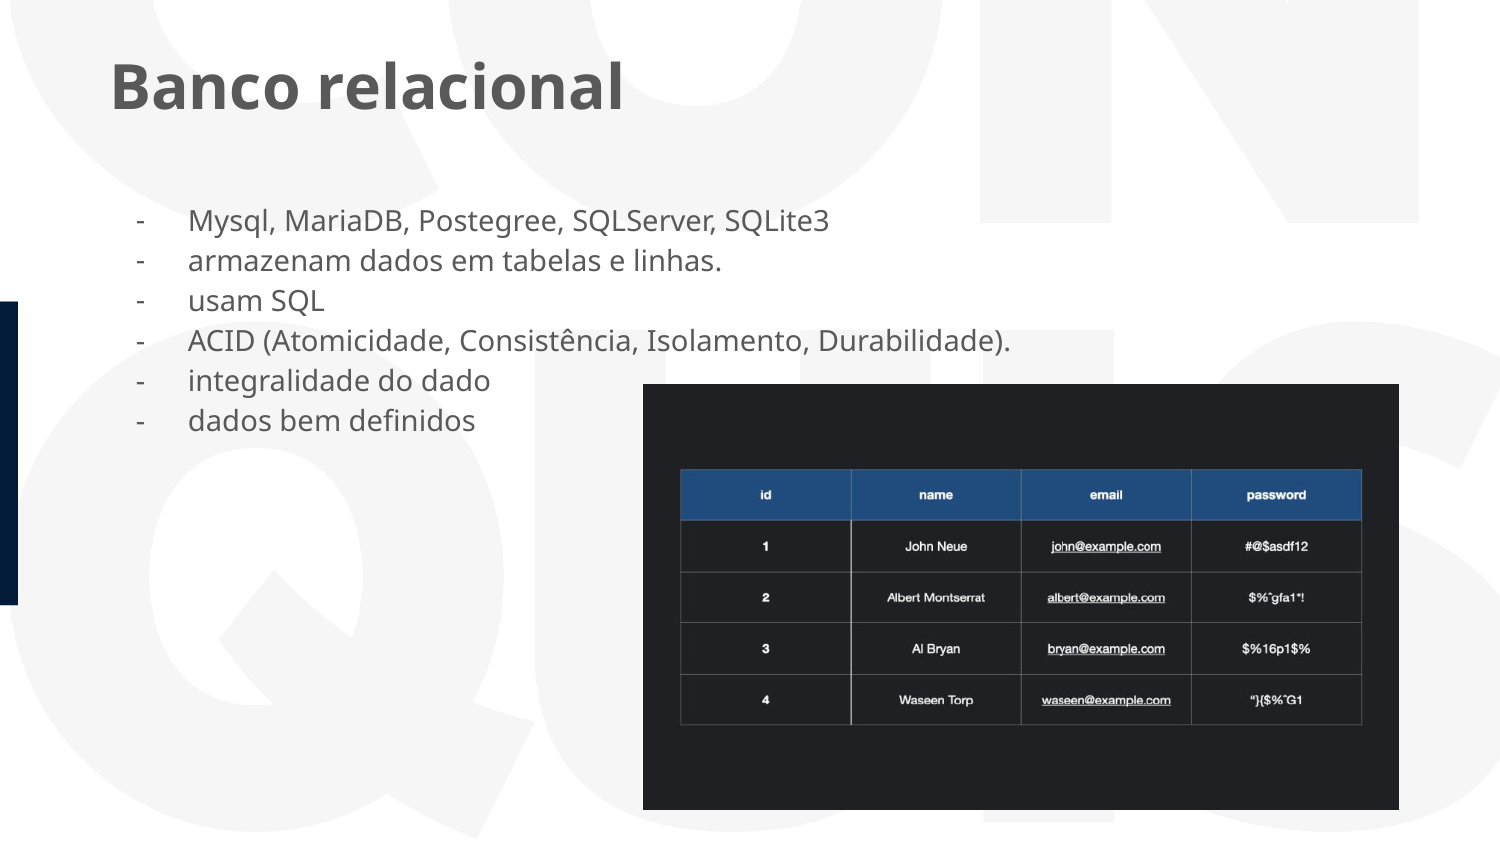

# Banco relacional
Mysql, MariaDB, Postegree, SQLServer, SQLite3
armazenam dados em tabelas e linhas.
usam SQL
ACID (Atomicidade, Consistência, Isolamento, Durabilidade).
integralidade do dado
dados bem definidos